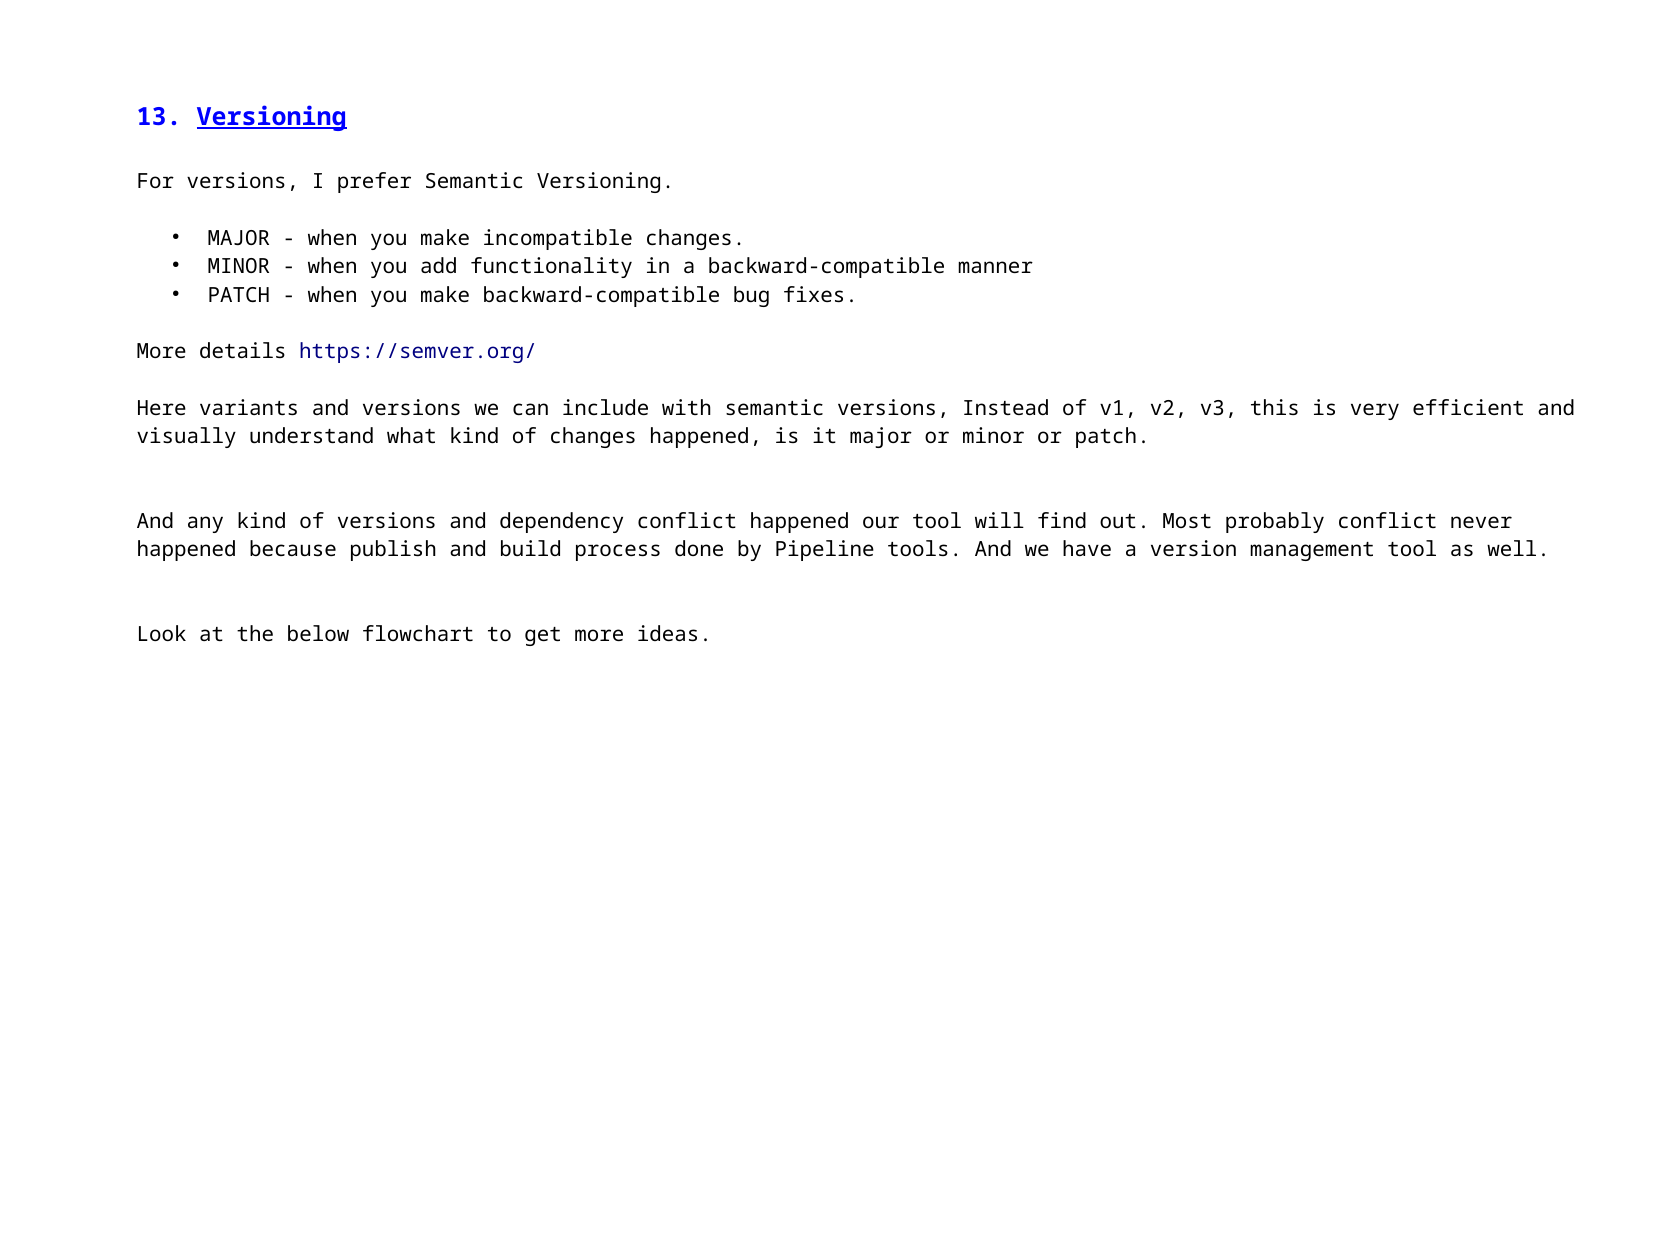

13. Versioning
For versions, I prefer Semantic Versioning.
MAJOR - when you make incompatible changes.
MINOR - when you add functionality in a backward-compatible manner
PATCH - when you make backward-compatible bug fixes.
More details https://semver.org/
Here variants and versions we can include with semantic versions, Instead of v1, v2, v3, this is very efficient and visually understand what kind of changes happened, is it major or minor or patch.
And any kind of versions and dependency conflict happened our tool will find out. Most probably conflict never happened because publish and build process done by Pipeline tools. And we have a version management tool as well.
Look at the below flowchart to get more ideas.